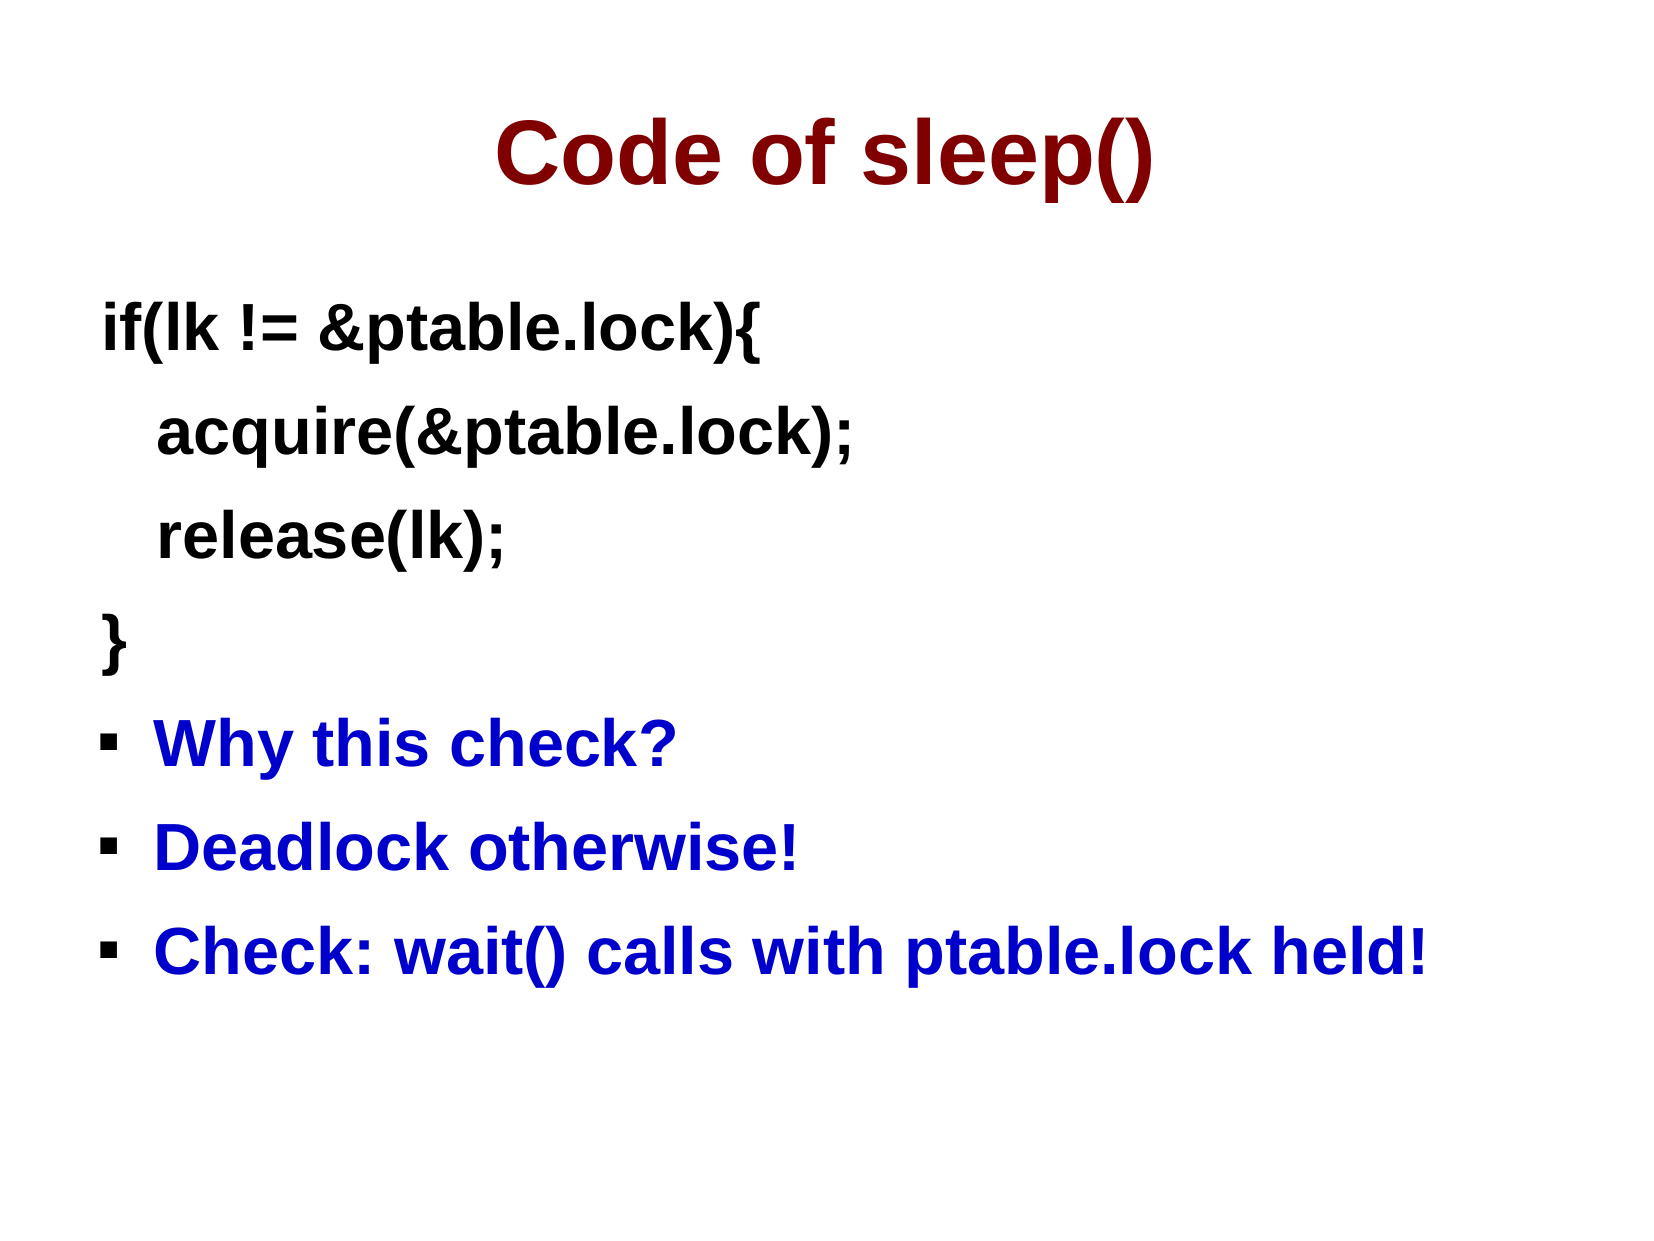

# Code of sleep()
 if(lk != &ptable.lock){
 acquire(&ptable.lock);
 release(lk);
 }
Why this check?
Deadlock otherwise!
Check: wait() calls with ptable.lock held!